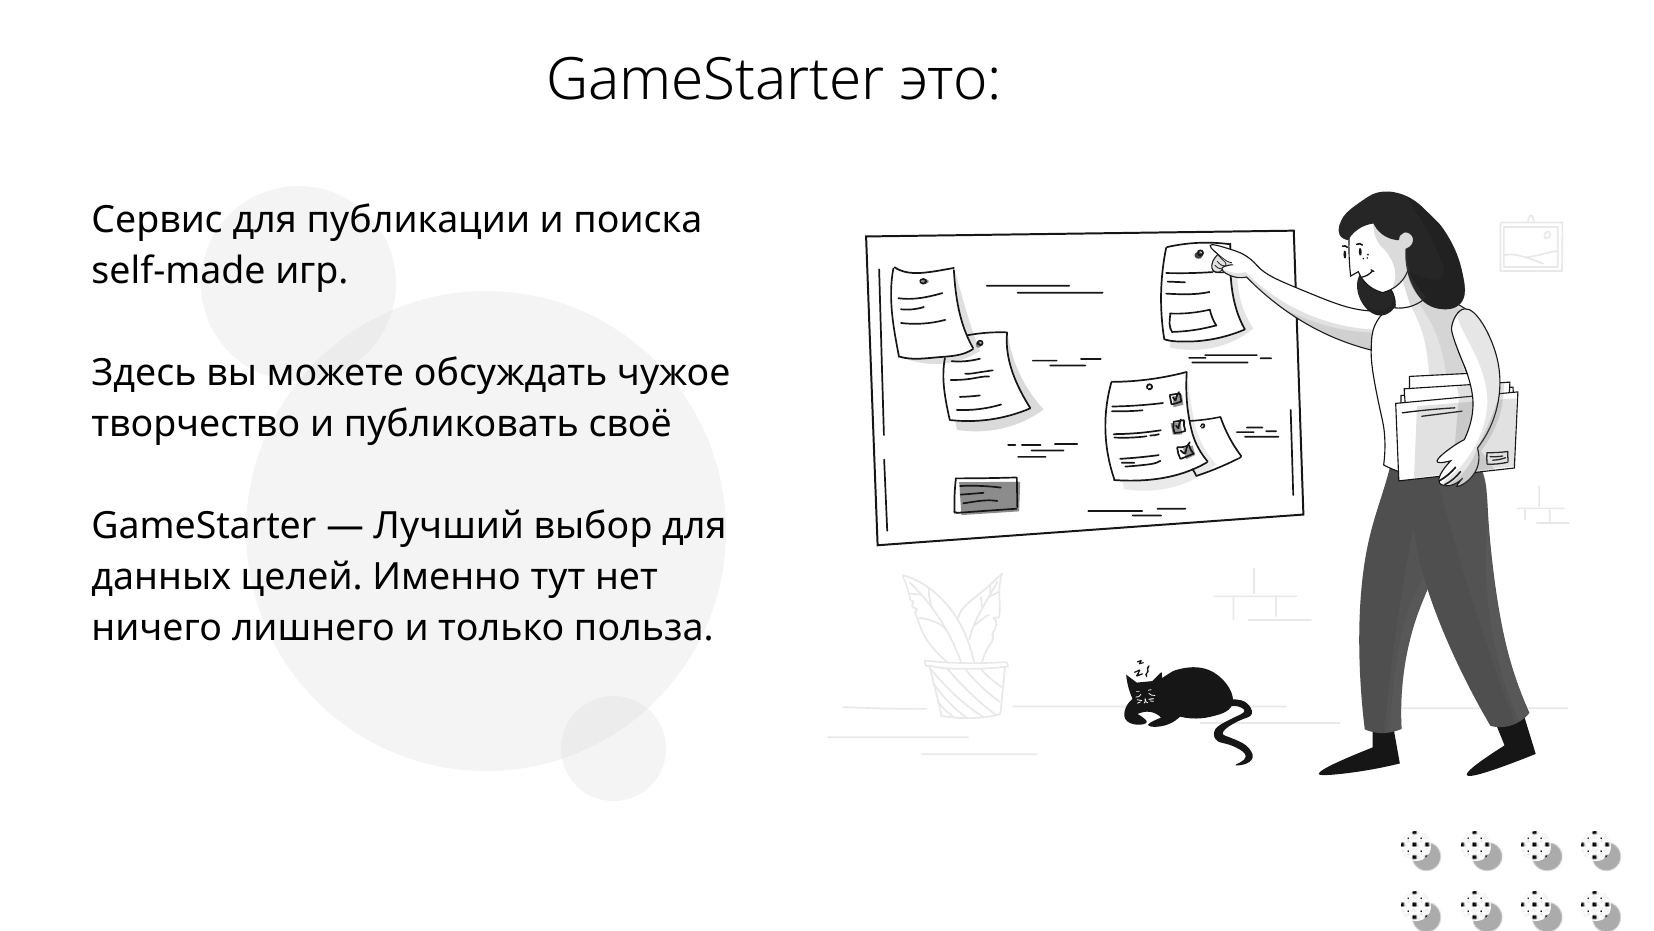

GameStarter это:
Сервис для публикации и поиска self-made игр.
Здесь вы можете обсуждать чужое творчество и публиковать своё
GameStarter — Лучший выбор для данных целей. Именно тут нет ничего лишнего и только польза.